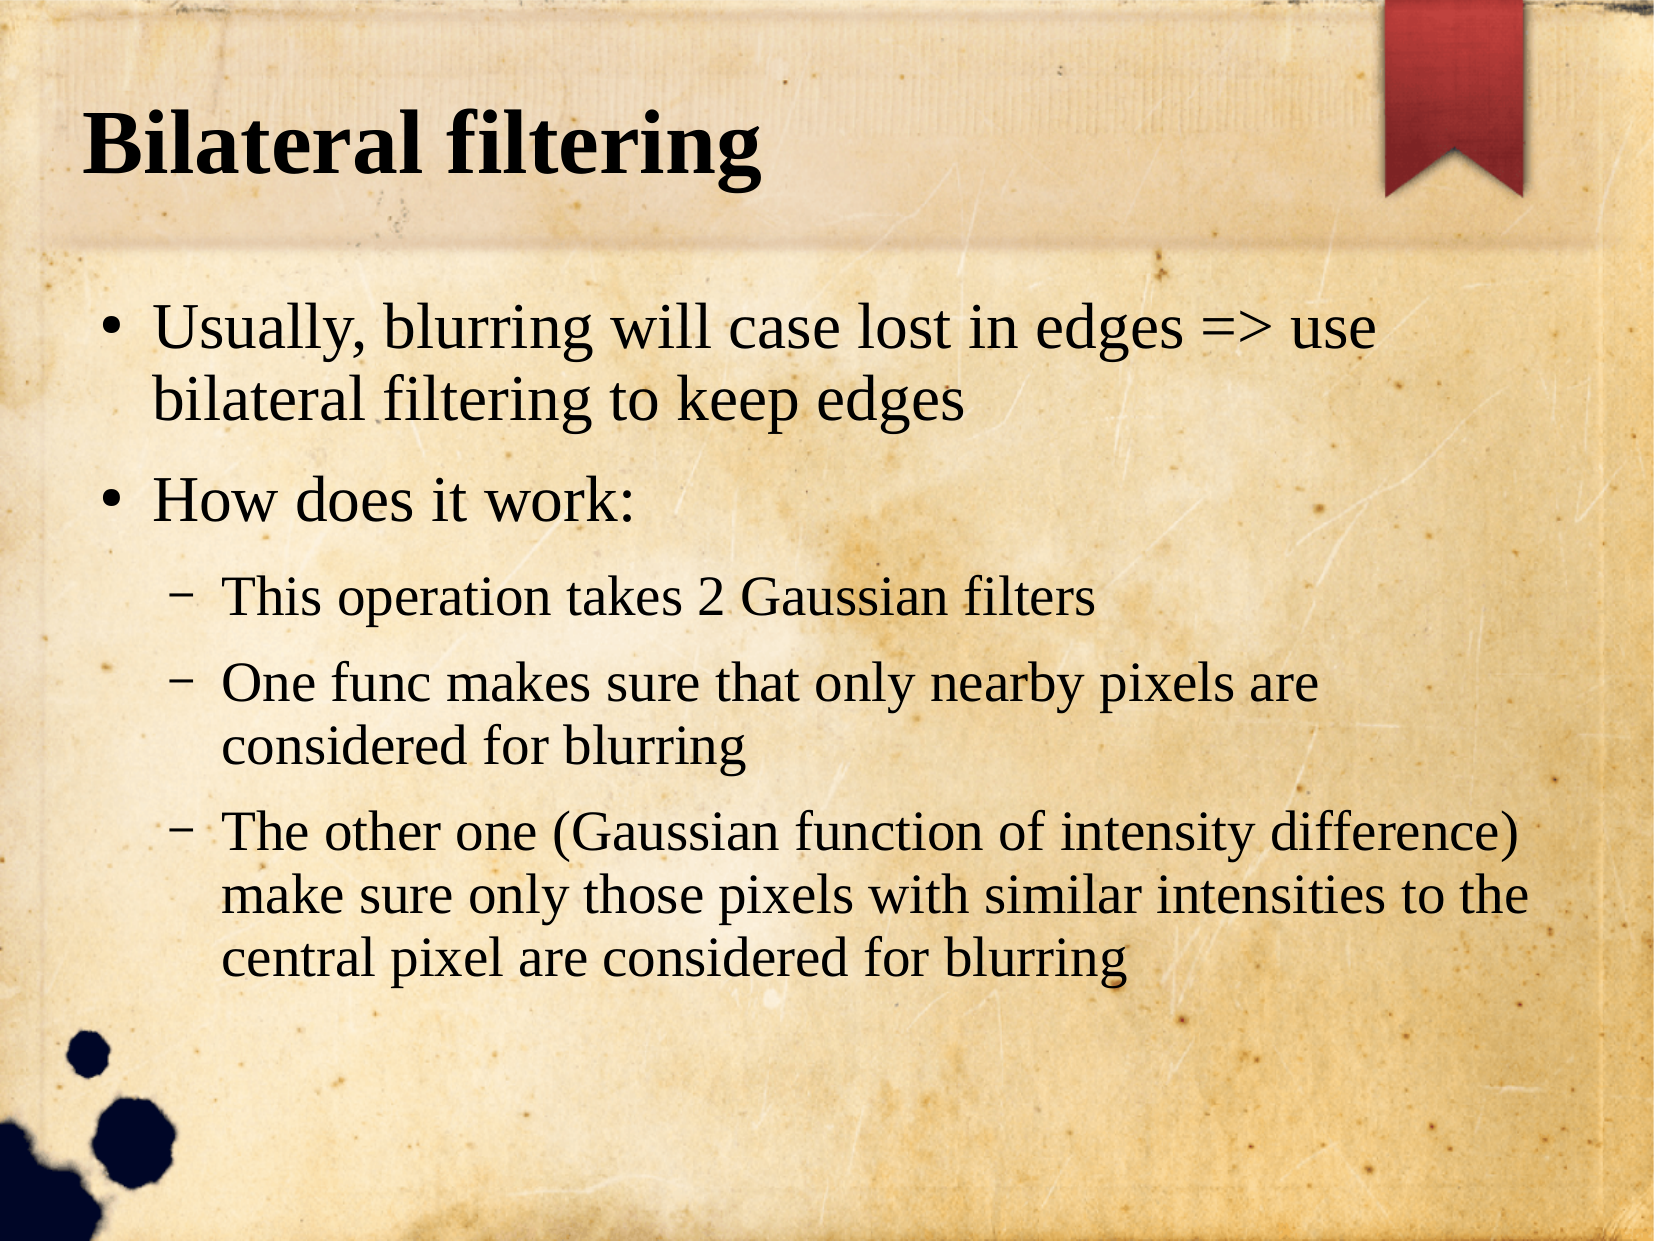

# Bilateral filtering
Usually, blurring will case lost in edges => use bilateral filtering to keep edges
How does it work:
This operation takes 2 Gaussian filters
One func makes sure that only nearby pixels are considered for blurring
The other one (Gaussian function of intensity difference) make sure only those pixels with similar intensities to the central pixel are considered for blurring